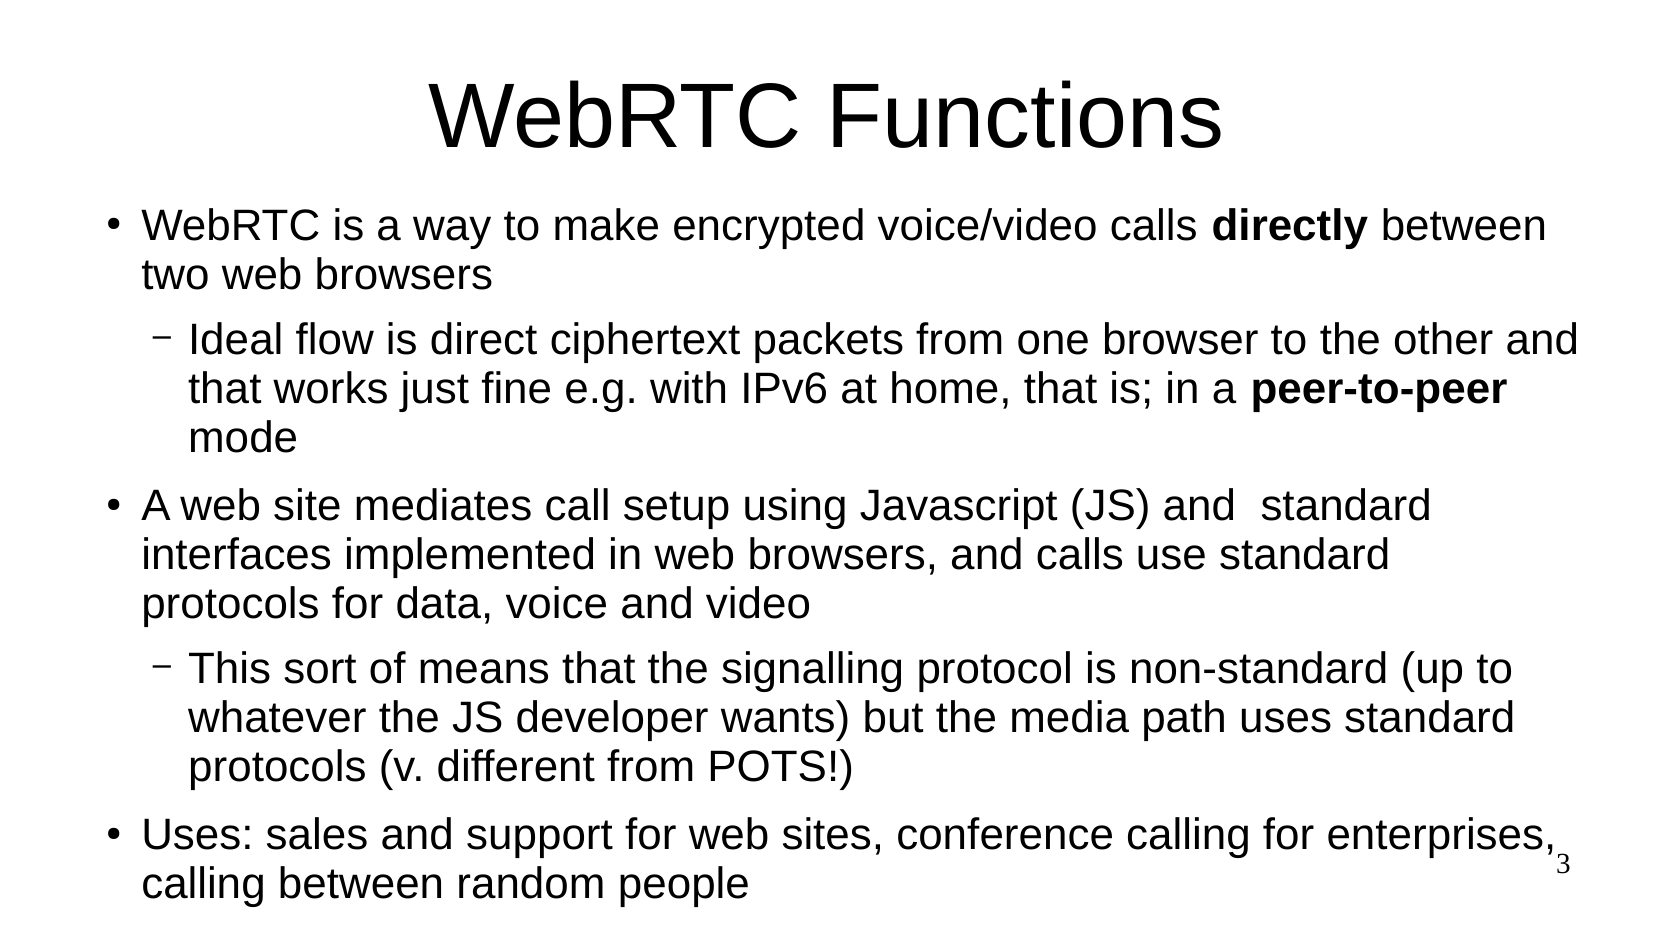

# WebRTC Functions
WebRTC is a way to make encrypted voice/video calls directly between two web browsers
Ideal flow is direct ciphertext packets from one browser to the other and that works just fine e.g. with IPv6 at home, that is; in a peer-to-peer mode
A web site mediates call setup using Javascript (JS) and standard interfaces implemented in web browsers, and calls use standard protocols for data, voice and video
This sort of means that the signalling protocol is non-standard (up to whatever the JS developer wants) but the media path uses standard protocols (v. different from POTS!)
Uses: sales and support for web sites, conference calling for enterprises, calling between random people
3